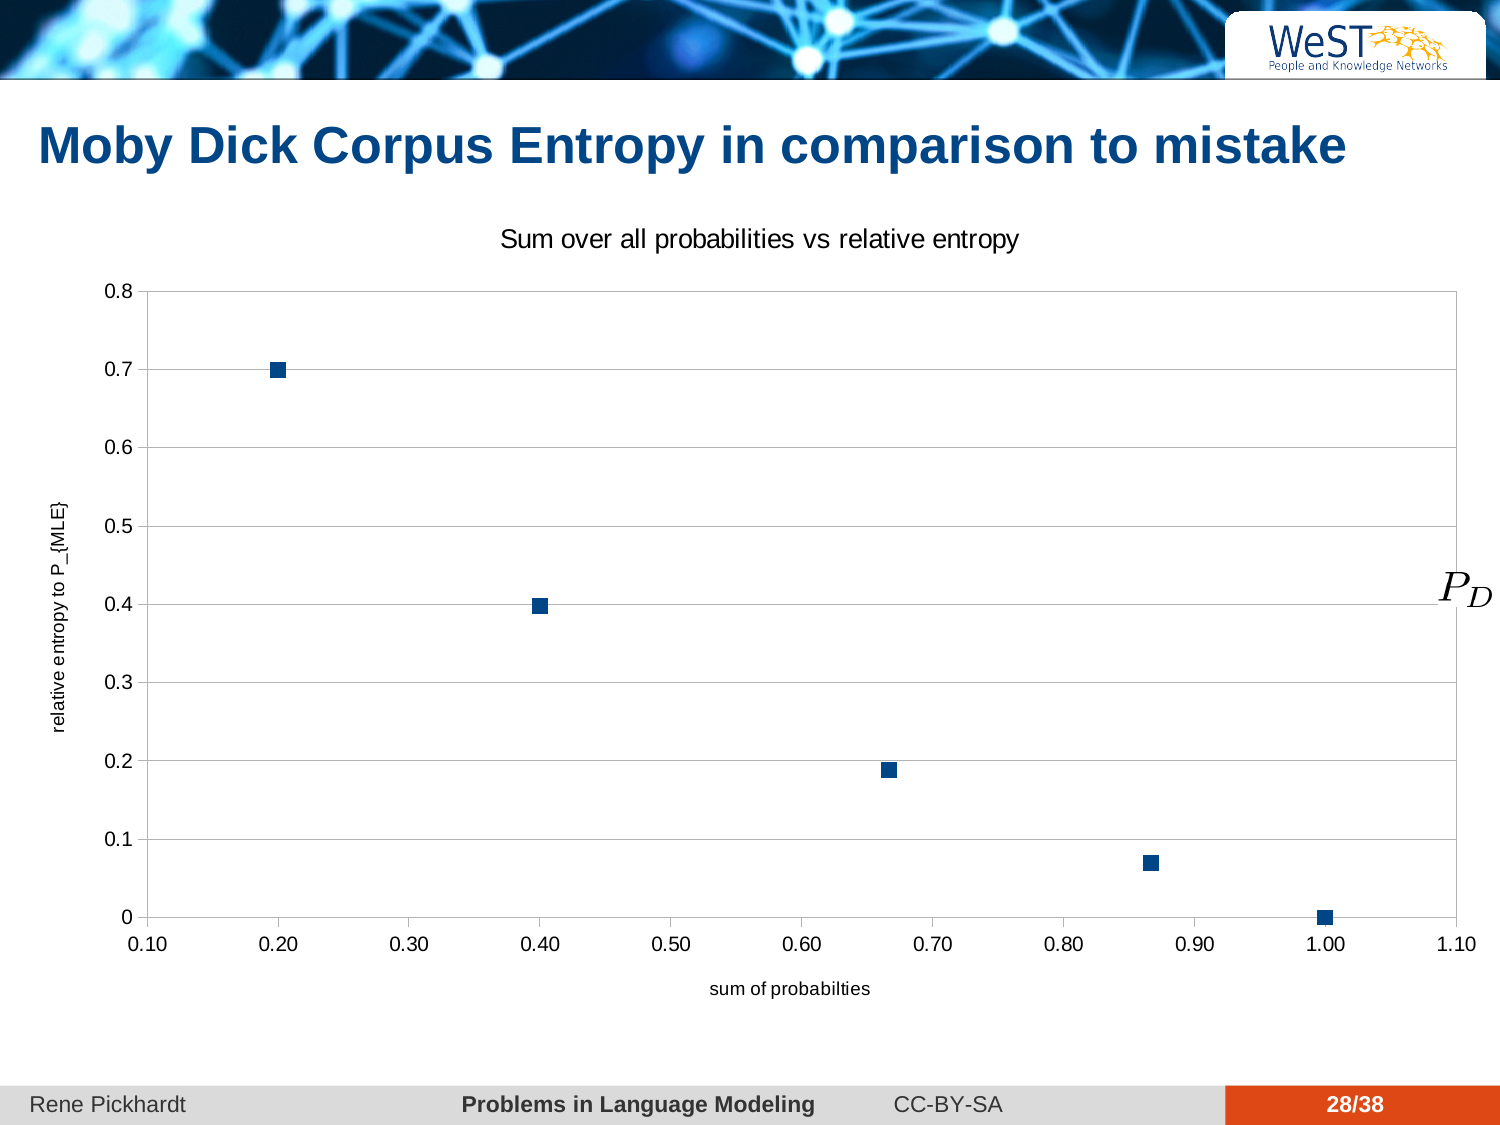

# Moby Dick Corpus Entropy in comparison to mistake
### Chart: Sum over all probabilities vs relative entropy
| Category | Column E |
|---|---|